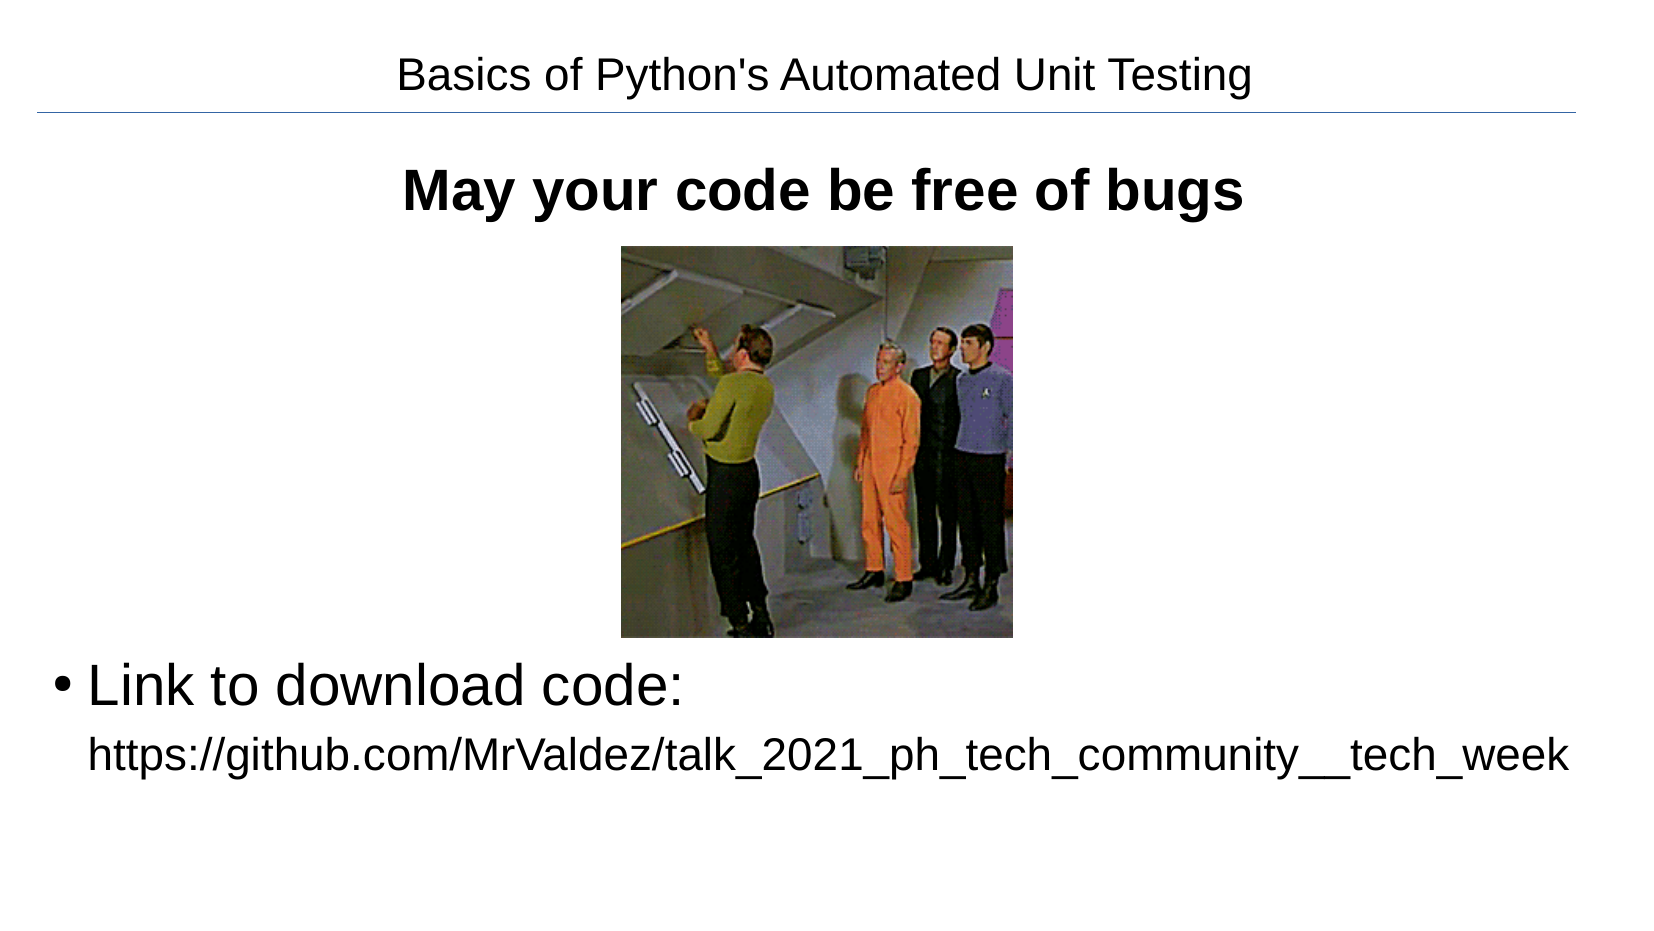

# Basics of Python's Automated Unit Testing
May your code be free of bugs
Link to download code:
https://github.com/MrValdez/talk_2021_ph_tech_community__tech_week